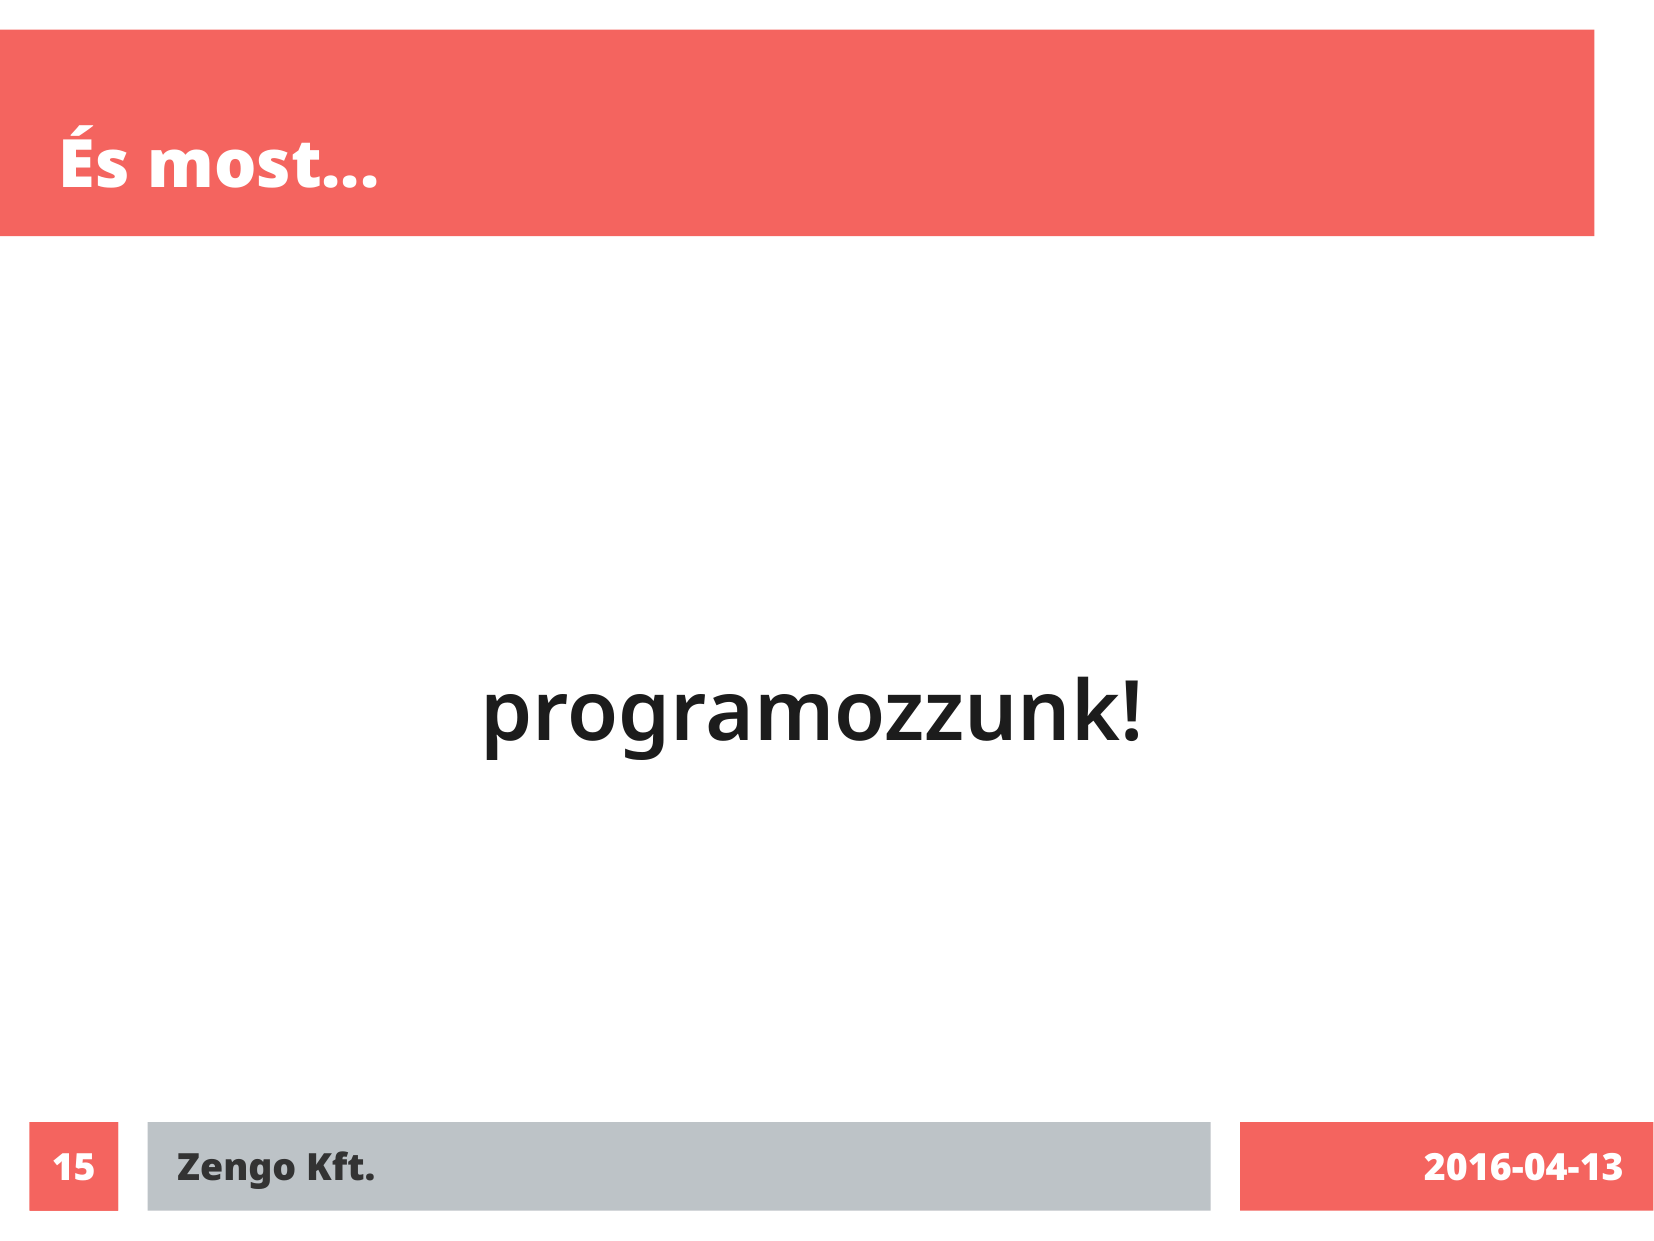

# És most...
programozzunk!
15
Zengo Kft.
2016-04-13